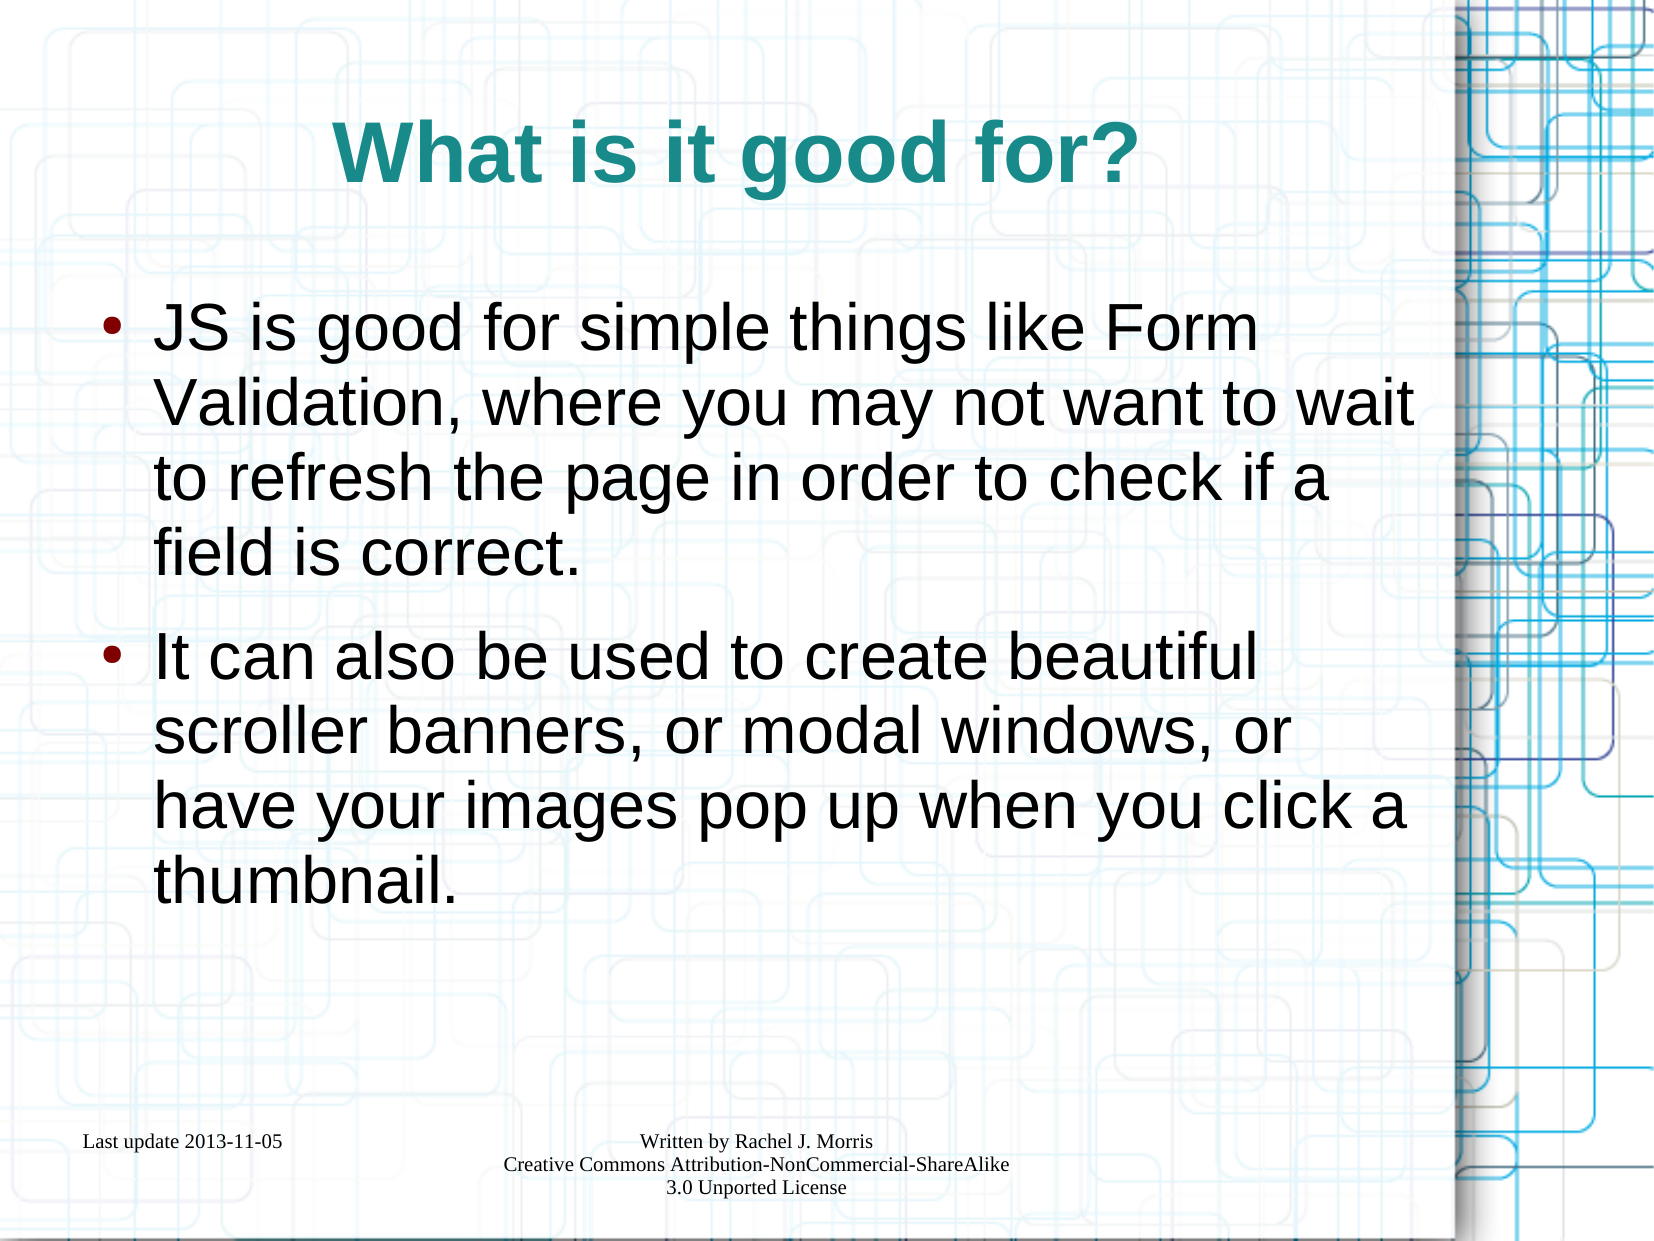

# What is it good for?
JS is good for simple things like Form Validation, where you may not want to wait to refresh the page in order to check if a field is correct.
It can also be used to create beautiful scroller banners, or modal windows, or have your images pop up when you click a thumbnail.